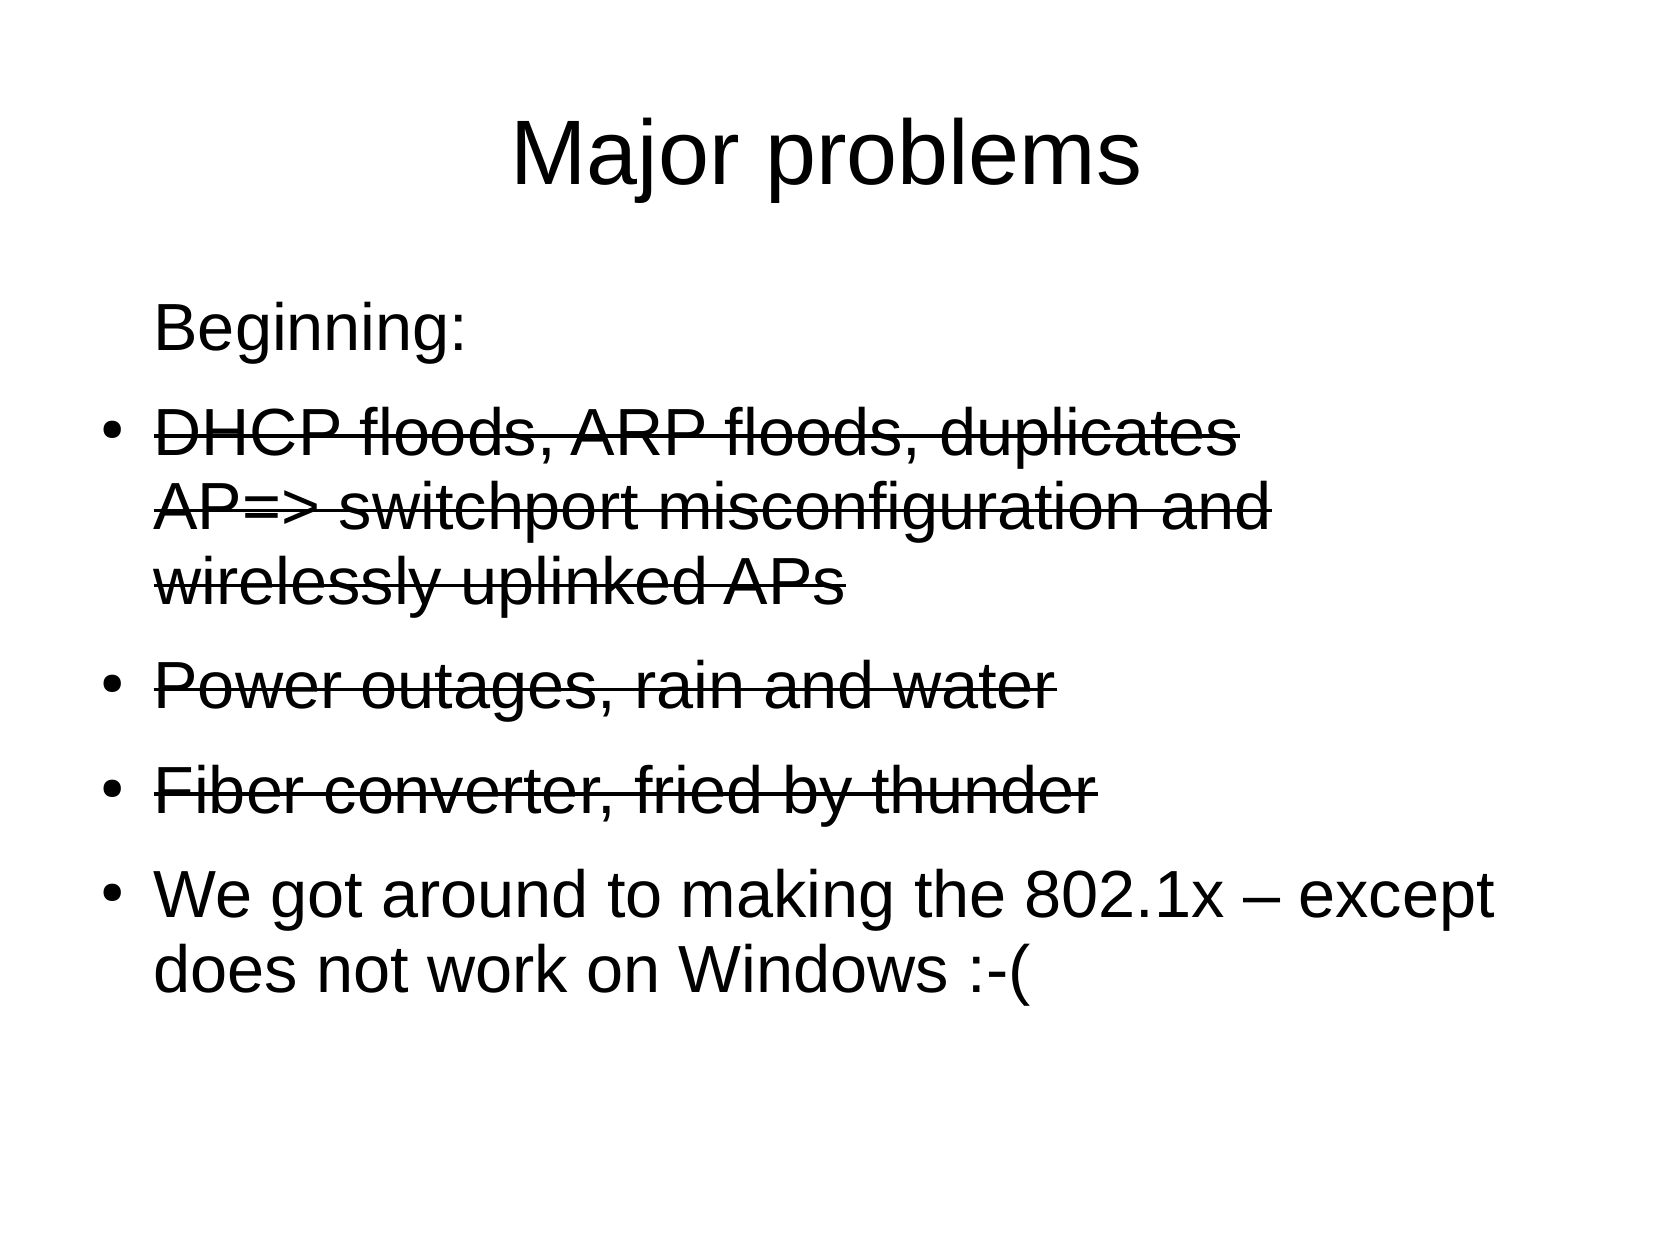

# Major problems
Beginning:
DHCP floods, ARP floods, duplicates
AP=> switchport misconfiguration and wirelessly uplinked APs
Power outages, rain and water
Fiber converter, fried by thunder
We got around to making the 802.1x – except does not work on Windows :-(